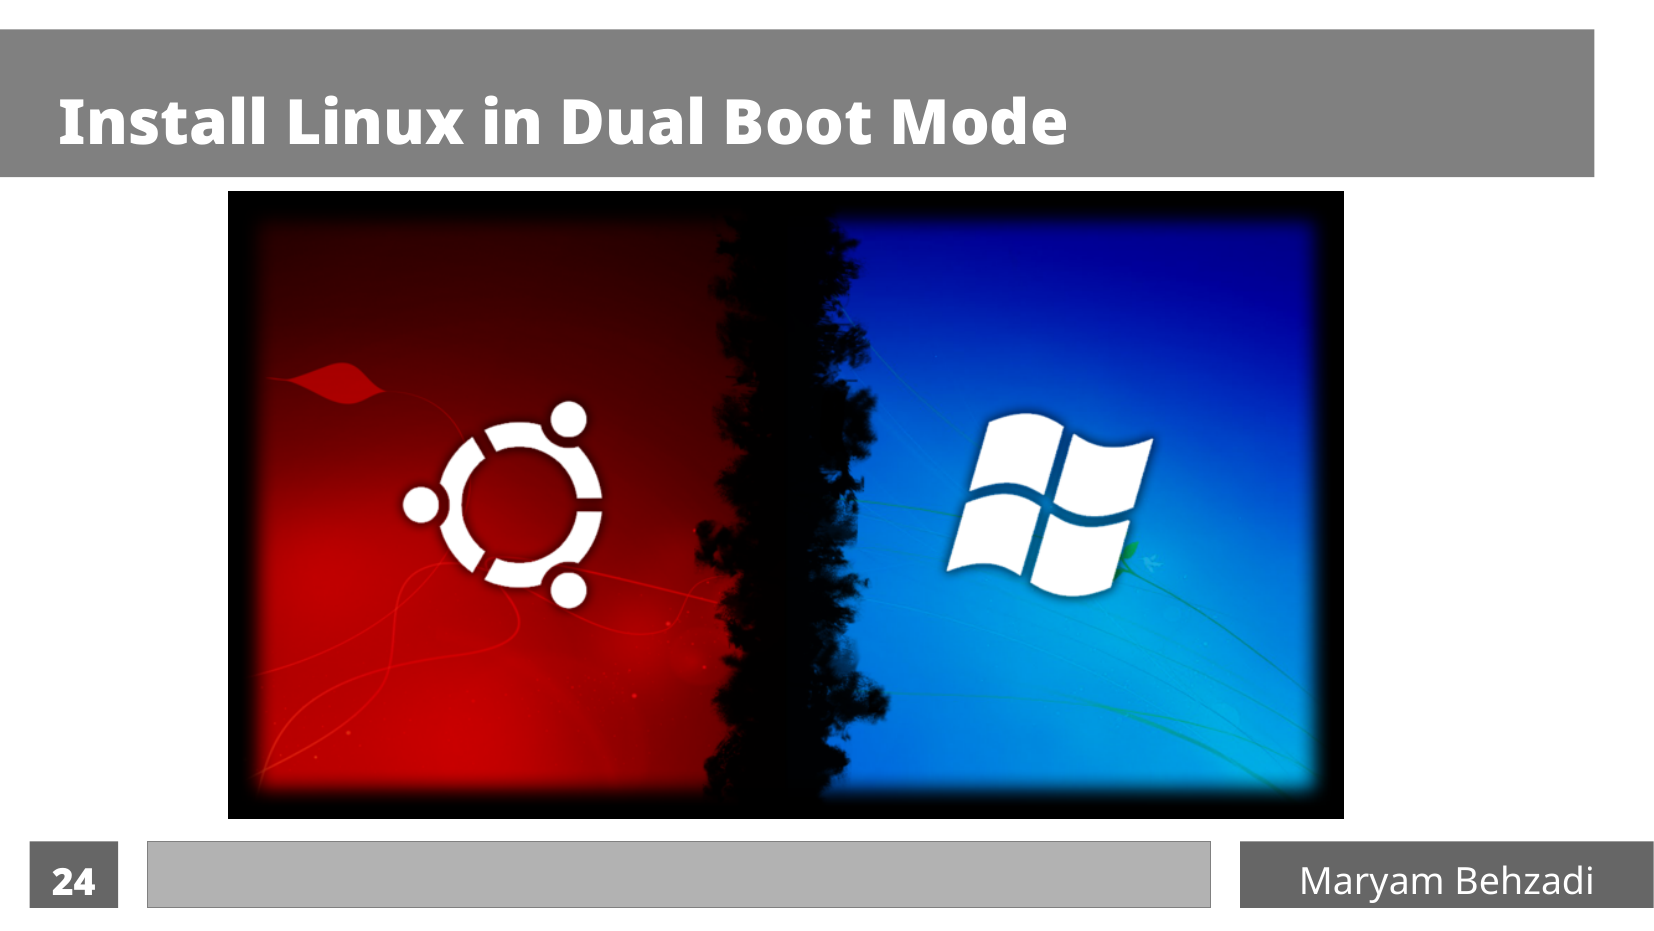

# Install Linux in Dual Boot Mode
24